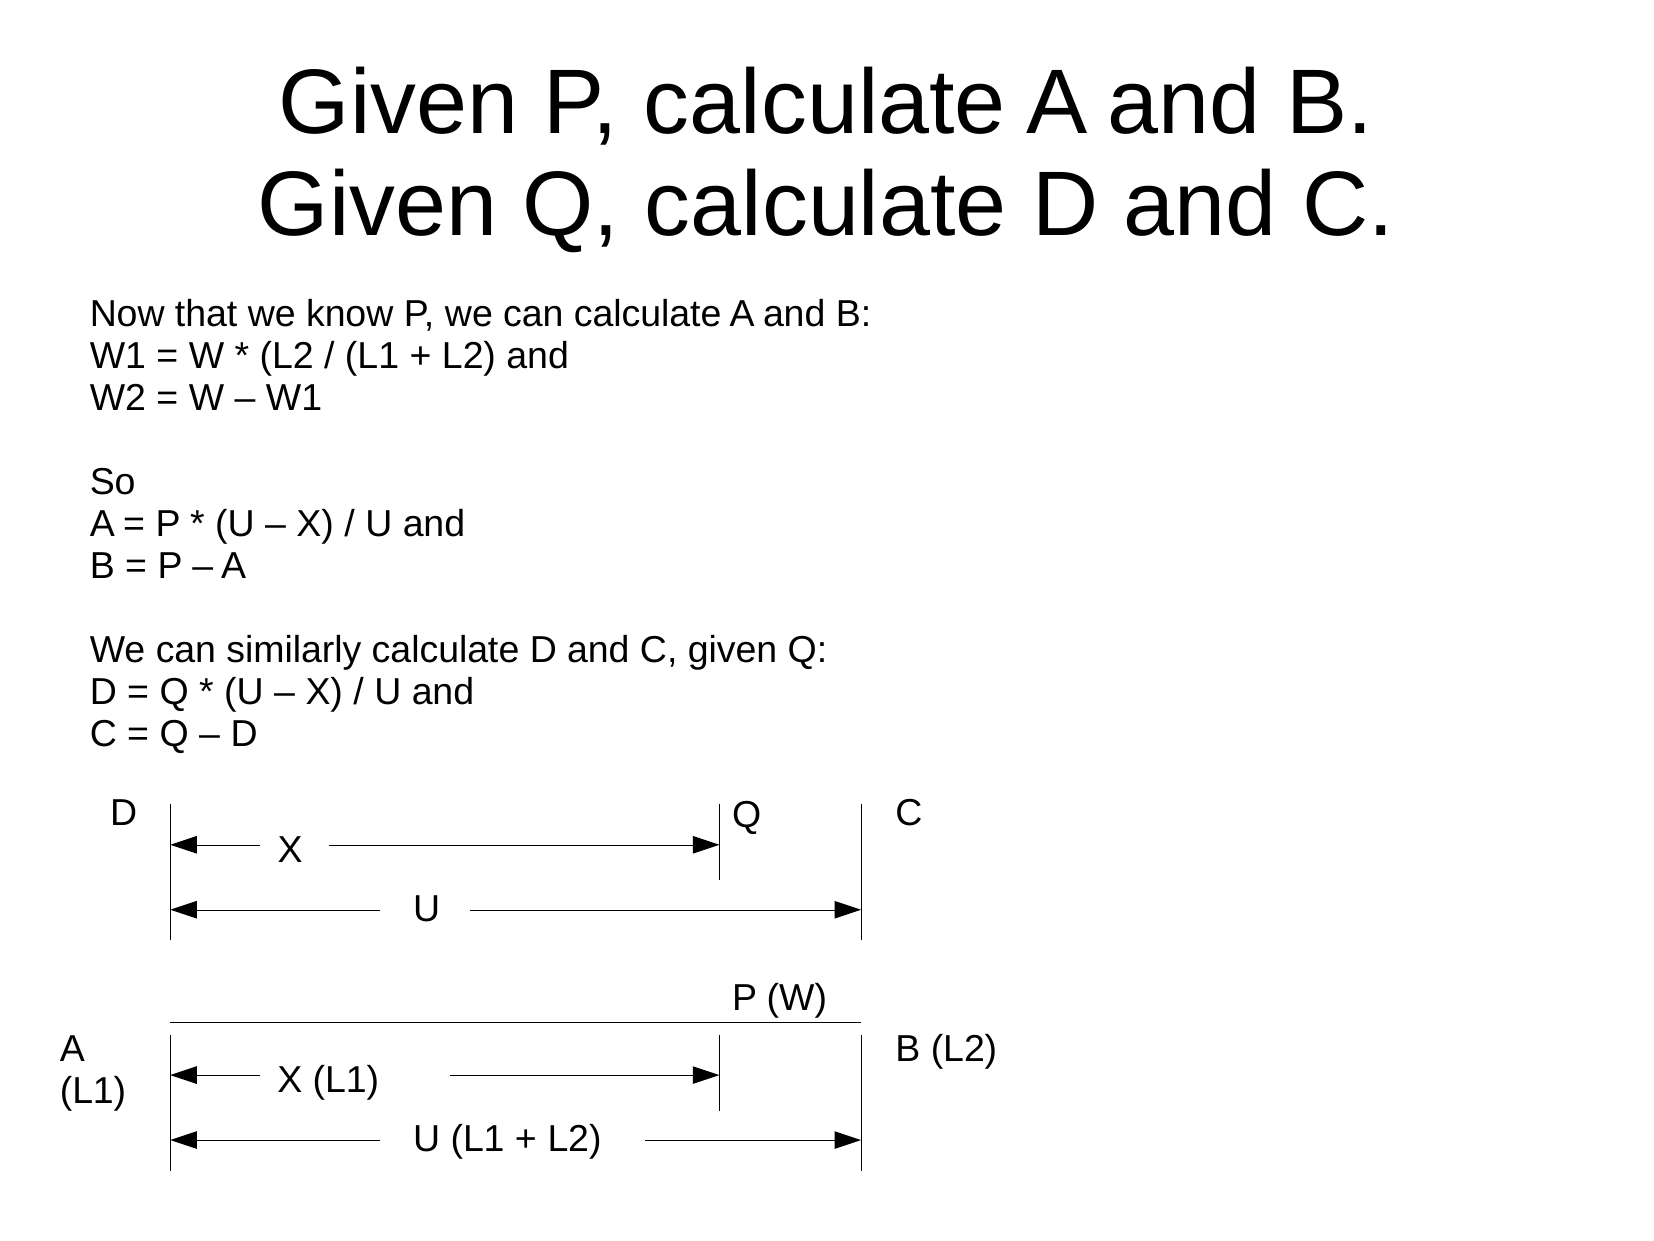

# Given P, calculate A and B. Given Q, calculate D and C.
Now that we know P, we can calculate A and B:
W1 = W * (L2 / (L1 + L2) and
W2 = W – W1
So
A = P * (U – X) / U and
B = P – A
We can similarly calculate D and C, given Q:
D = Q * (U – X) / U and
C = Q – D
D
C
Q
X
U
P (W)
A
(L1)
B (L2)
X (L1)
U (L1 + L2)